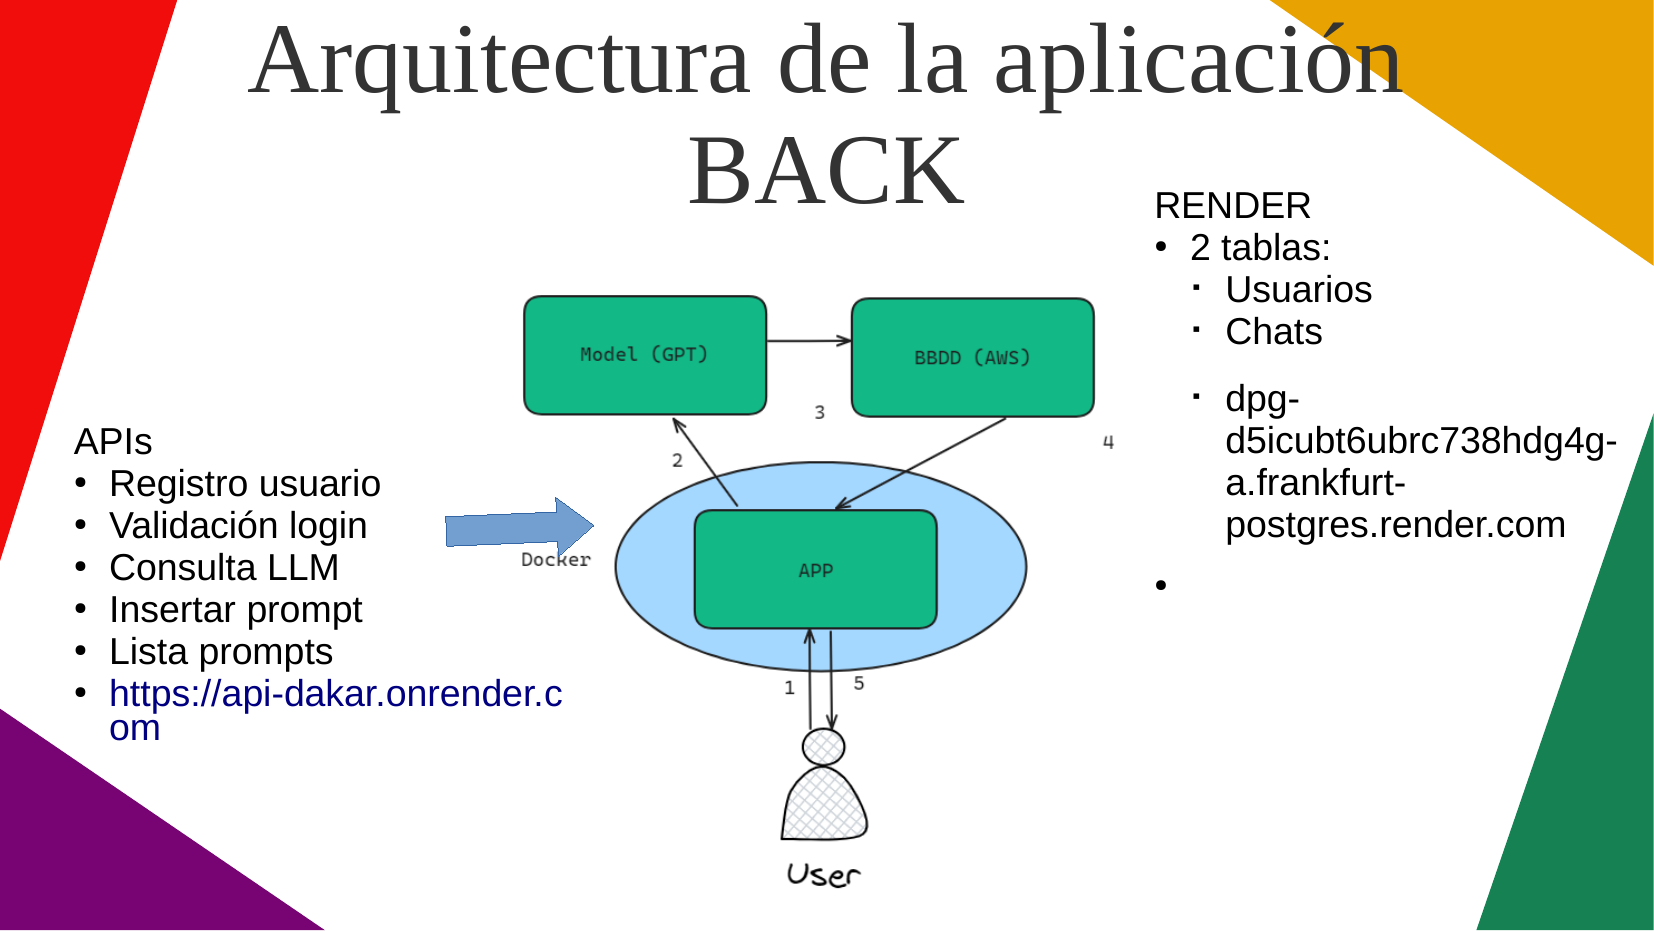

# Arquitectura de la aplicación BACK
RENDER
2 tablas:
Usuarios
Chats
dpg-d5icubt6ubrc738hdg4g-a.frankfurt-postgres.render.com
APIs
Registro usuario
Validación login
Consulta LLM
Insertar prompt
Lista prompts
https://api-dakar.onrender.com